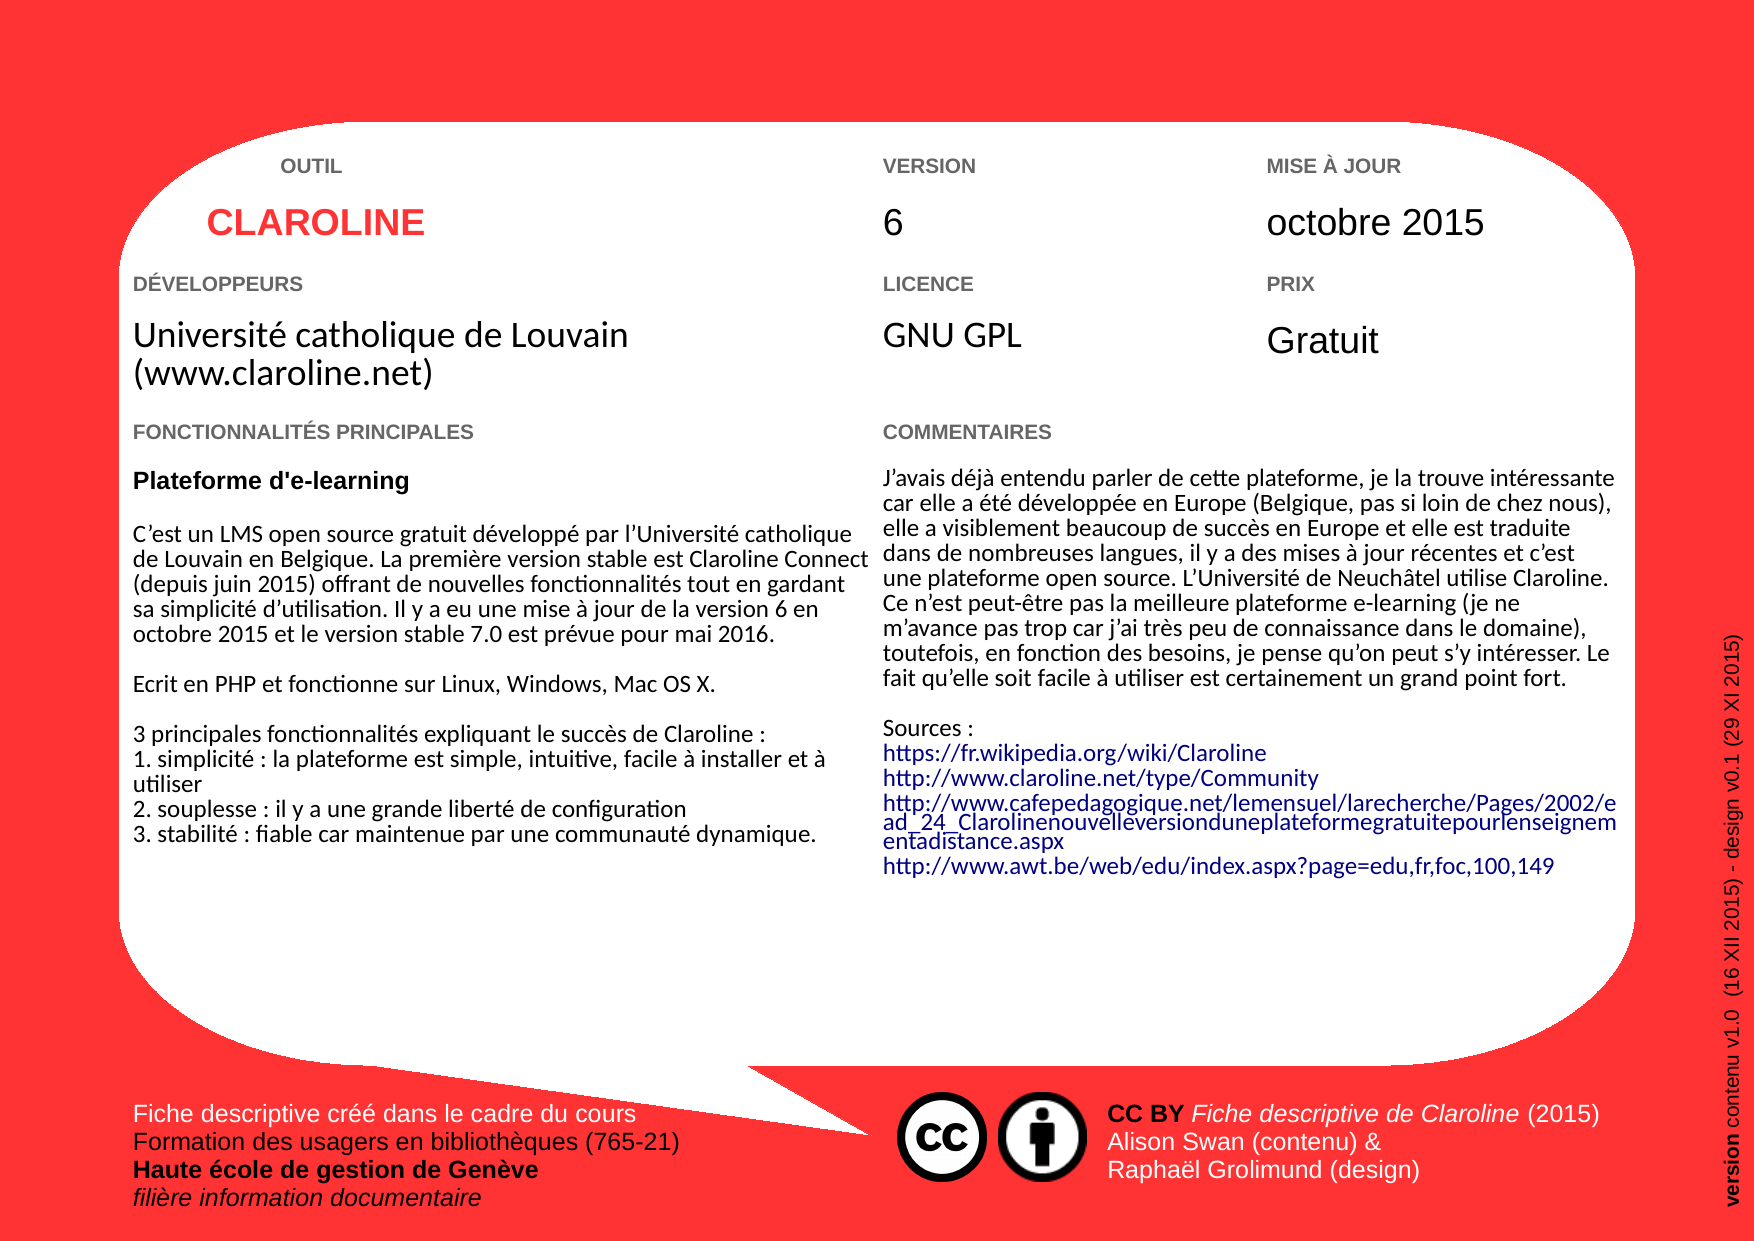

OUTIL
	CLAROLINE
VERSION
6
MISE À JOUR
octobre 2015
DÉVELOPPEURS
Université catholique de Louvain
(www.claroline.net)
LICENCE
GNU GPL
PRIX
Gratuit
FONCTIONNALITÉS PRINCIPALES
Plateforme d'e-learning
C’est un LMS open source gratuit développé par l’Université catholique de Louvain en Belgique. La première version stable est Claroline Connect (depuis juin 2015) offrant de nouvelles fonctionnalités tout en gardant sa simplicité d’utilisation. Il y a eu une mise à jour de la version 6 en octobre 2015 et le version stable 7.0 est prévue pour mai 2016.
Ecrit en PHP et fonctionne sur Linux, Windows, Mac OS X.
3 principales fonctionnalités expliquant le succès de Claroline :
1. simplicité : la plateforme est simple, intuitive, facile à installer et à utiliser
2. souplesse : il y a une grande liberté de configuration
3. stabilité : fiable car maintenue par une communauté dynamique.
COMMENTAIRES
J’avais déjà entendu parler de cette plateforme, je la trouve intéressante car elle a été développée en Europe (Belgique, pas si loin de chez nous), elle a visiblement beaucoup de succès en Europe et elle est traduite dans de nombreuses langues, il y a des mises à jour récentes et c’est une plateforme open source. L’Université de Neuchâtel utilise Claroline. Ce n’est peut-être pas la meilleure plateforme e-learning (je ne m’avance pas trop car j’ai très peu de connaissance dans le domaine), toutefois, en fonction des besoins, je pense qu’on peut s’y intéresser. Le fait qu’elle soit facile à utiliser est certainement un grand point fort.
Sources :
https://fr.wikipedia.org/wiki/Claroline
http://www.claroline.net/type/Community
http://www.cafepedagogique.net/lemensuel/larecherche/Pages/2002/ead_24_Clarolinenouvelleversionduneplateformegratuitepourlenseignementadistance.aspx
http://www.awt.be/web/edu/index.aspx?page=edu,fr,foc,100,149
version contenu v1.0 (16 XII 2015) - design v0.1 (29 XI 2015)
Fiche descriptive créé dans le cadre du cours
Formation des usagers en bibliothèques (765-21)
Haute école de gestion de Genève
filière information documentaire
CC BY Fiche descriptive de Claroline (2015)
Alison Swan (contenu) &
Raphaël Grolimund (design)